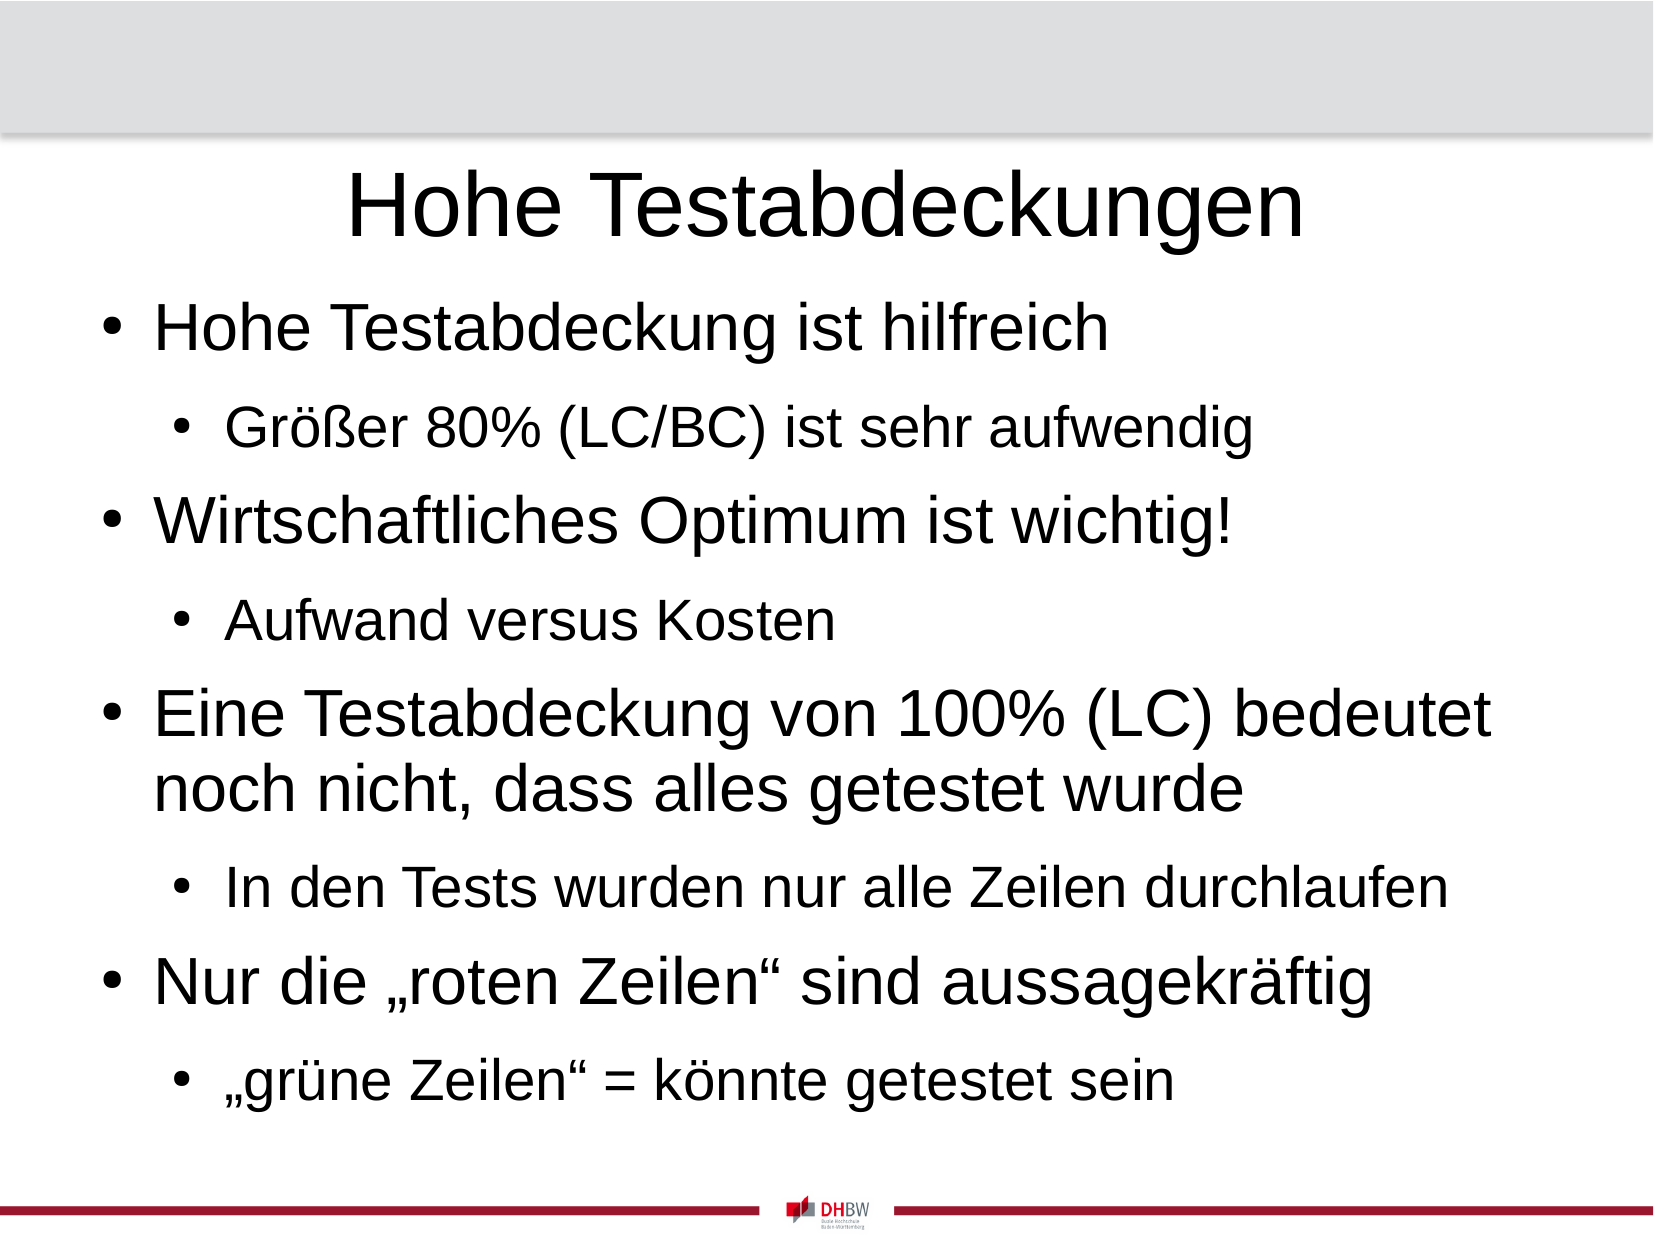

# Hohe Testabdeckungen
Hohe Testabdeckung ist hilfreich
Größer 80% (LC/BC) ist sehr aufwendig
Wirtschaftliches Optimum ist wichtig!
Aufwand versus Kosten
Eine Testabdeckung von 100% (LC) bedeutet noch nicht, dass alles getestet wurde
In den Tests wurden nur alle Zeilen durchlaufen
Nur die „roten Zeilen“ sind aussagekräftig
„grüne Zeilen“ = könnte getestet sein